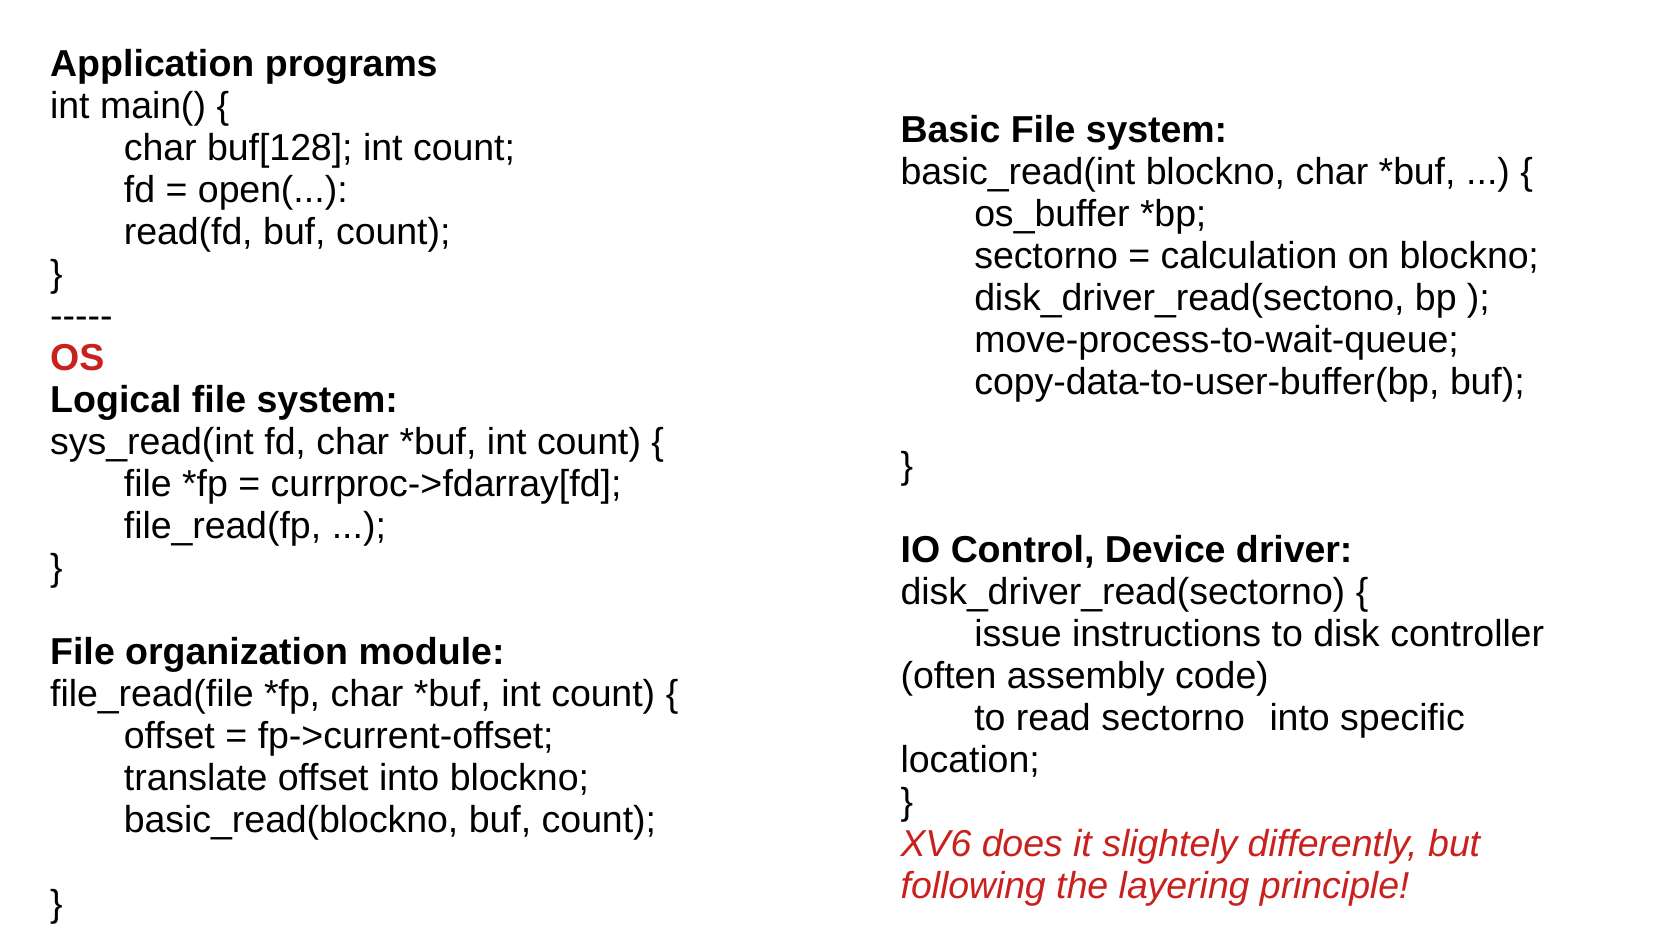

Application programs
int main() {
	char buf[128]; int count;
	fd = open(...):
	read(fd, buf, count);
}
-----
OS
Logical file system:
sys_read(int fd, char *buf, int count) {
	file *fp = currproc->fdarray[fd];
	file_read(fp, ...);
}
File organization module:
file_read(file *fp, char *buf, int count) {
	offset = fp->current-offset;
	translate offset into blockno;
	basic_read(blockno, buf, count);
}
Basic File system:
basic_read(int blockno, char *buf, ...) {
	os_buffer *bp;
	sectorno = calculation on blockno;
	disk_driver_read(sectono, bp );
	move-process-to-wait-queue;
	copy-data-to-user-buffer(bp, buf);
}
IO Control, Device driver:
disk_driver_read(sectorno) {
	issue instructions to disk controller (often assembly code)
	to read sectorno	into specific location;
}
XV6 does it slightely differently, but following the layering principle!